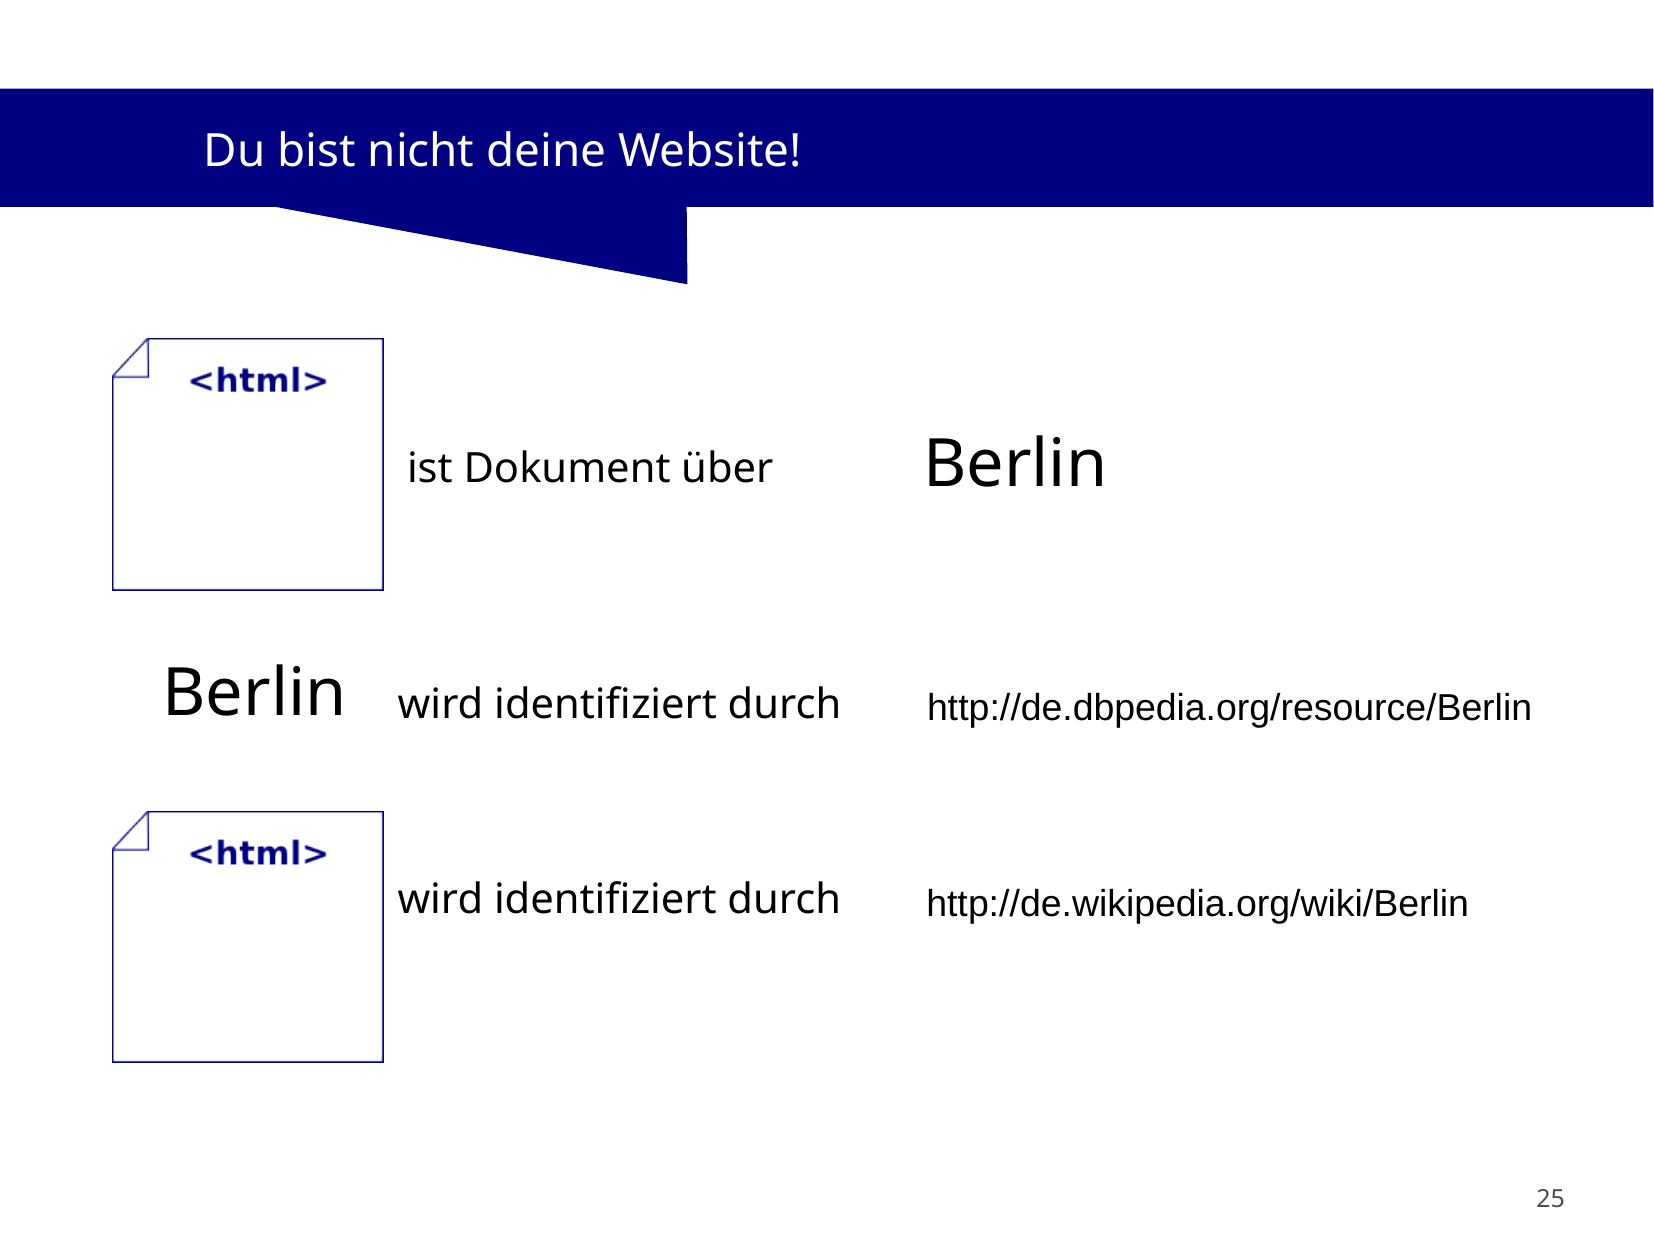

Du bist nicht deine Website!
 Berlin
ist Dokument über
Berlin
wird identifiziert durch
http://de.dbpedia.org/resource/Berlin
wird identifiziert durch
http://de.wikipedia.org/wiki/Berlin